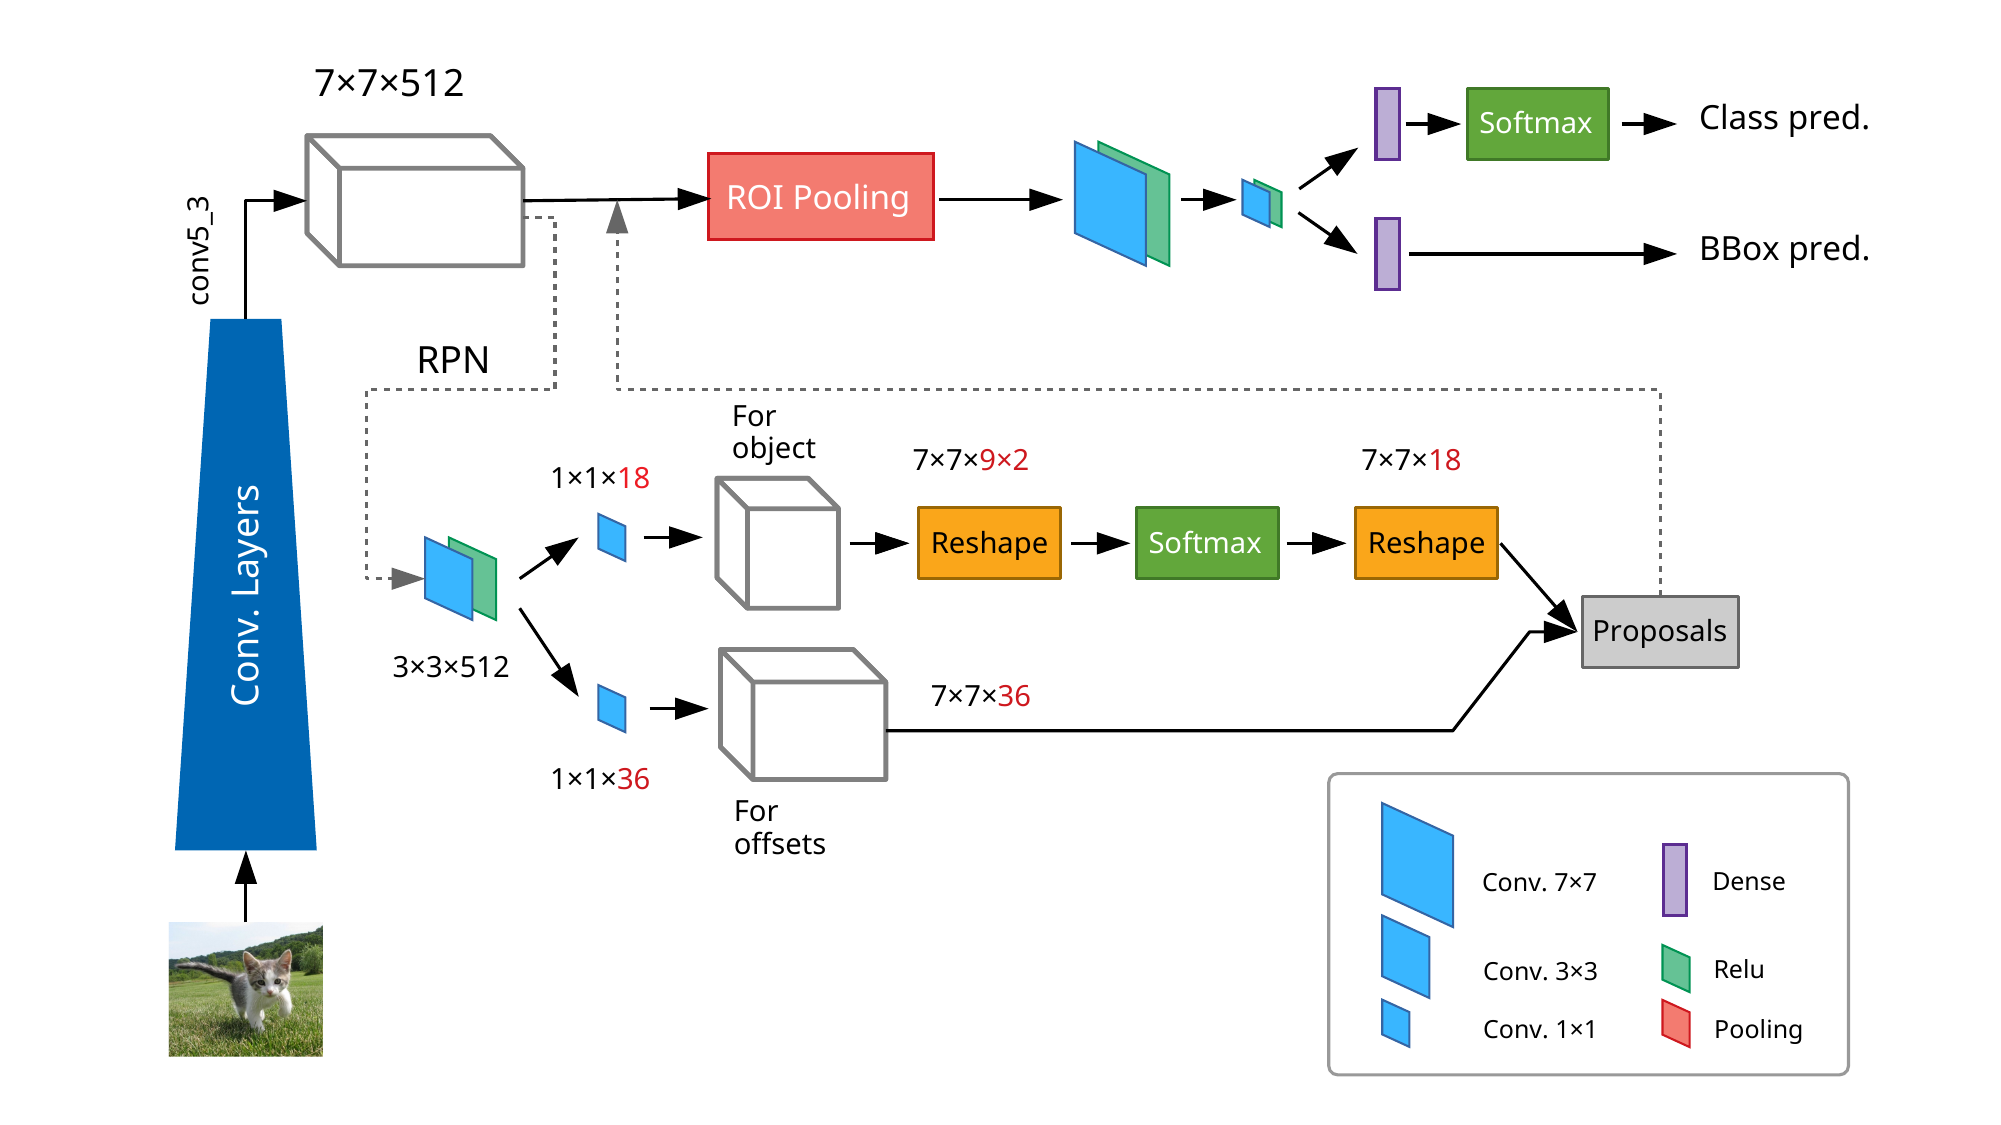

7×7×512
Class pred.
Softmax
ROI Pooling
BBox pred.
conv5_3
RPN
For
object
7×7×9×2
7×7×18
1×1×18
Reshape
Softmax
Reshape
Conv. Layers
Proposals
3×3×512
7×7×36
1×1×36
For
offsets
Dense
Conv. 7×7
Relu
Conv. 3×3
Conv. 1×1
Pooling